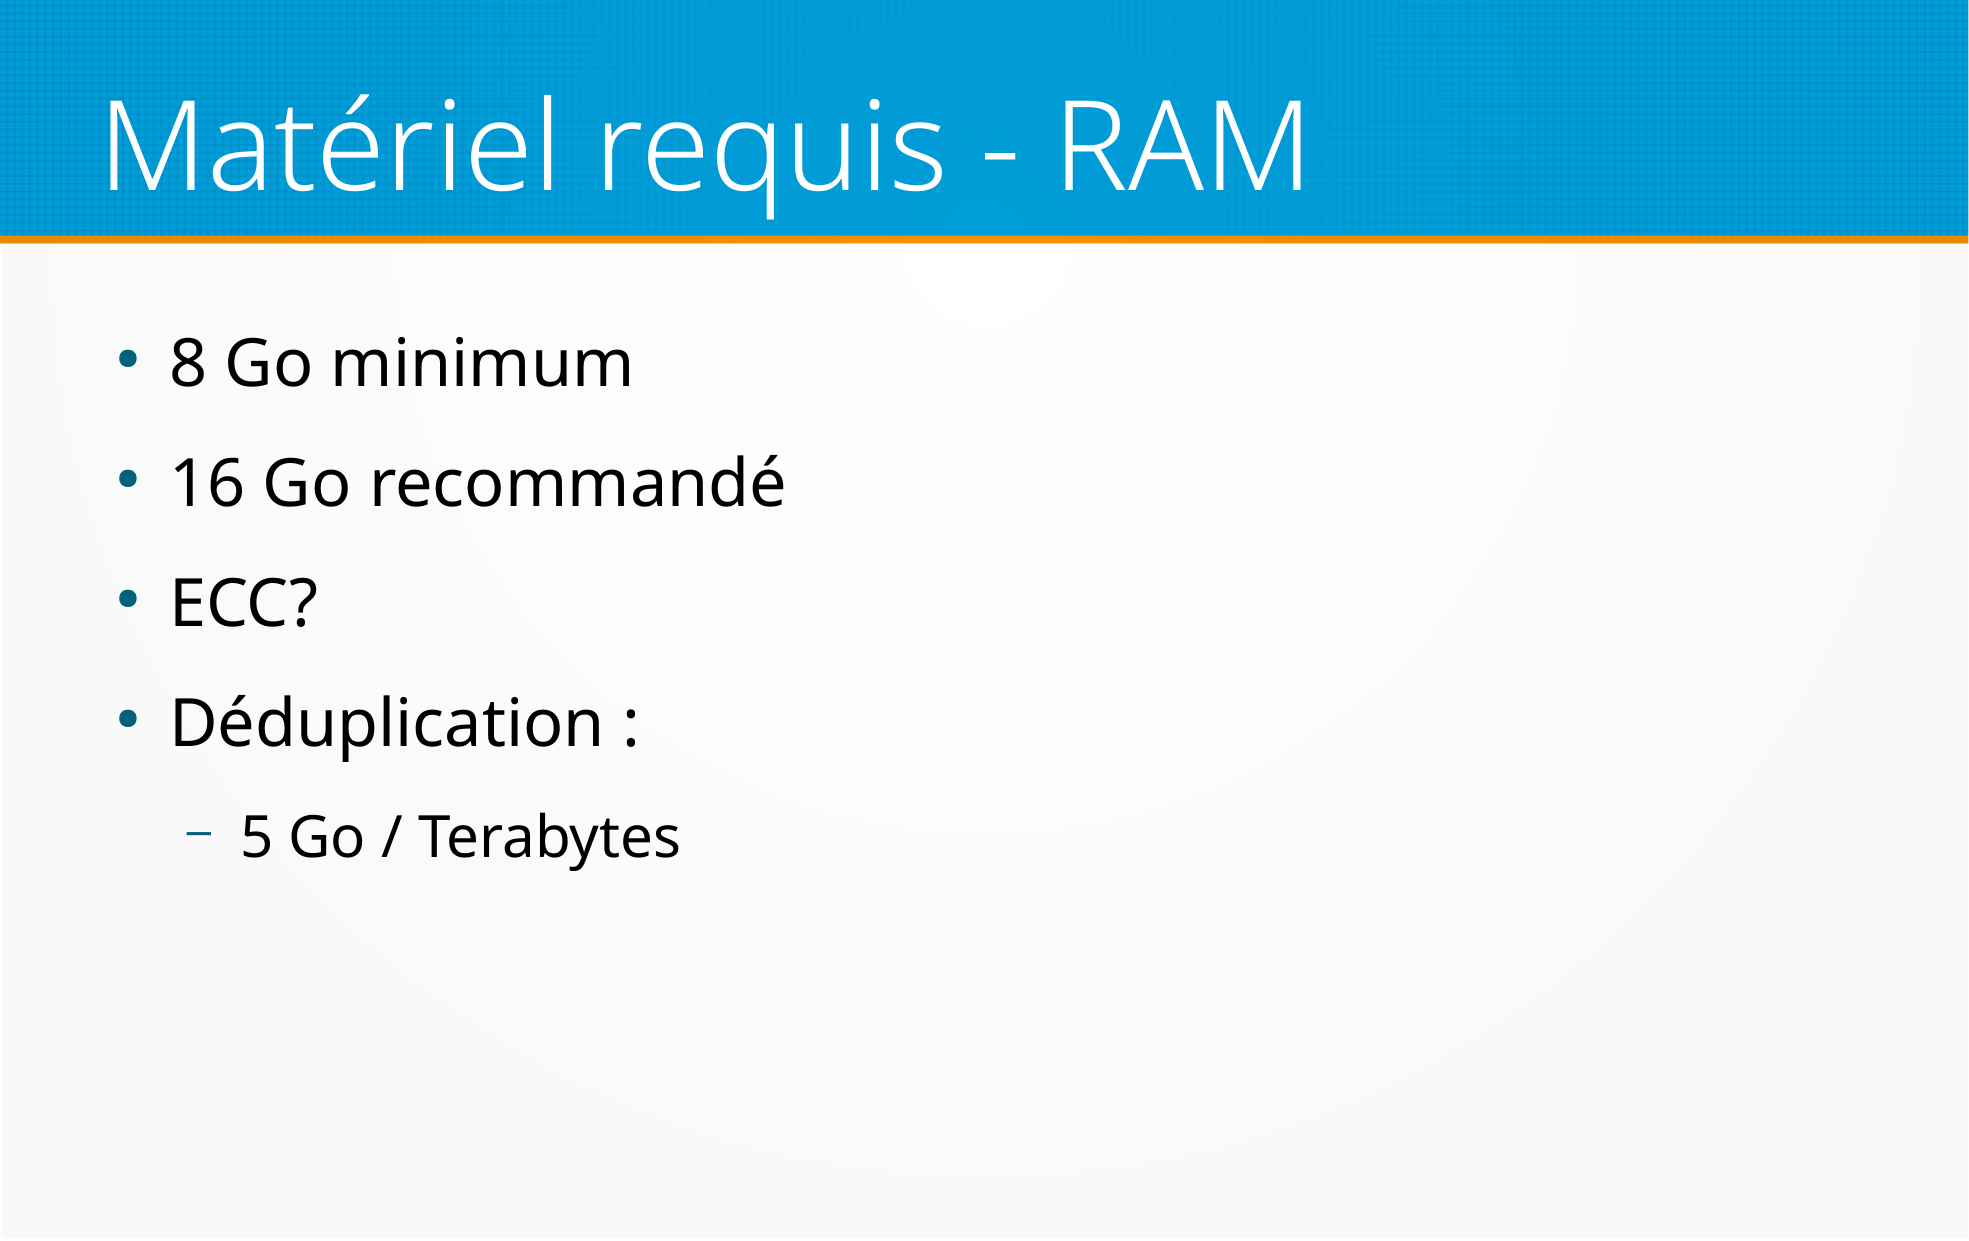

# Matériel requis - RAM
8 Go minimum
16 Go recommandé
ECC?
Déduplication :
5 Go / Terabytes